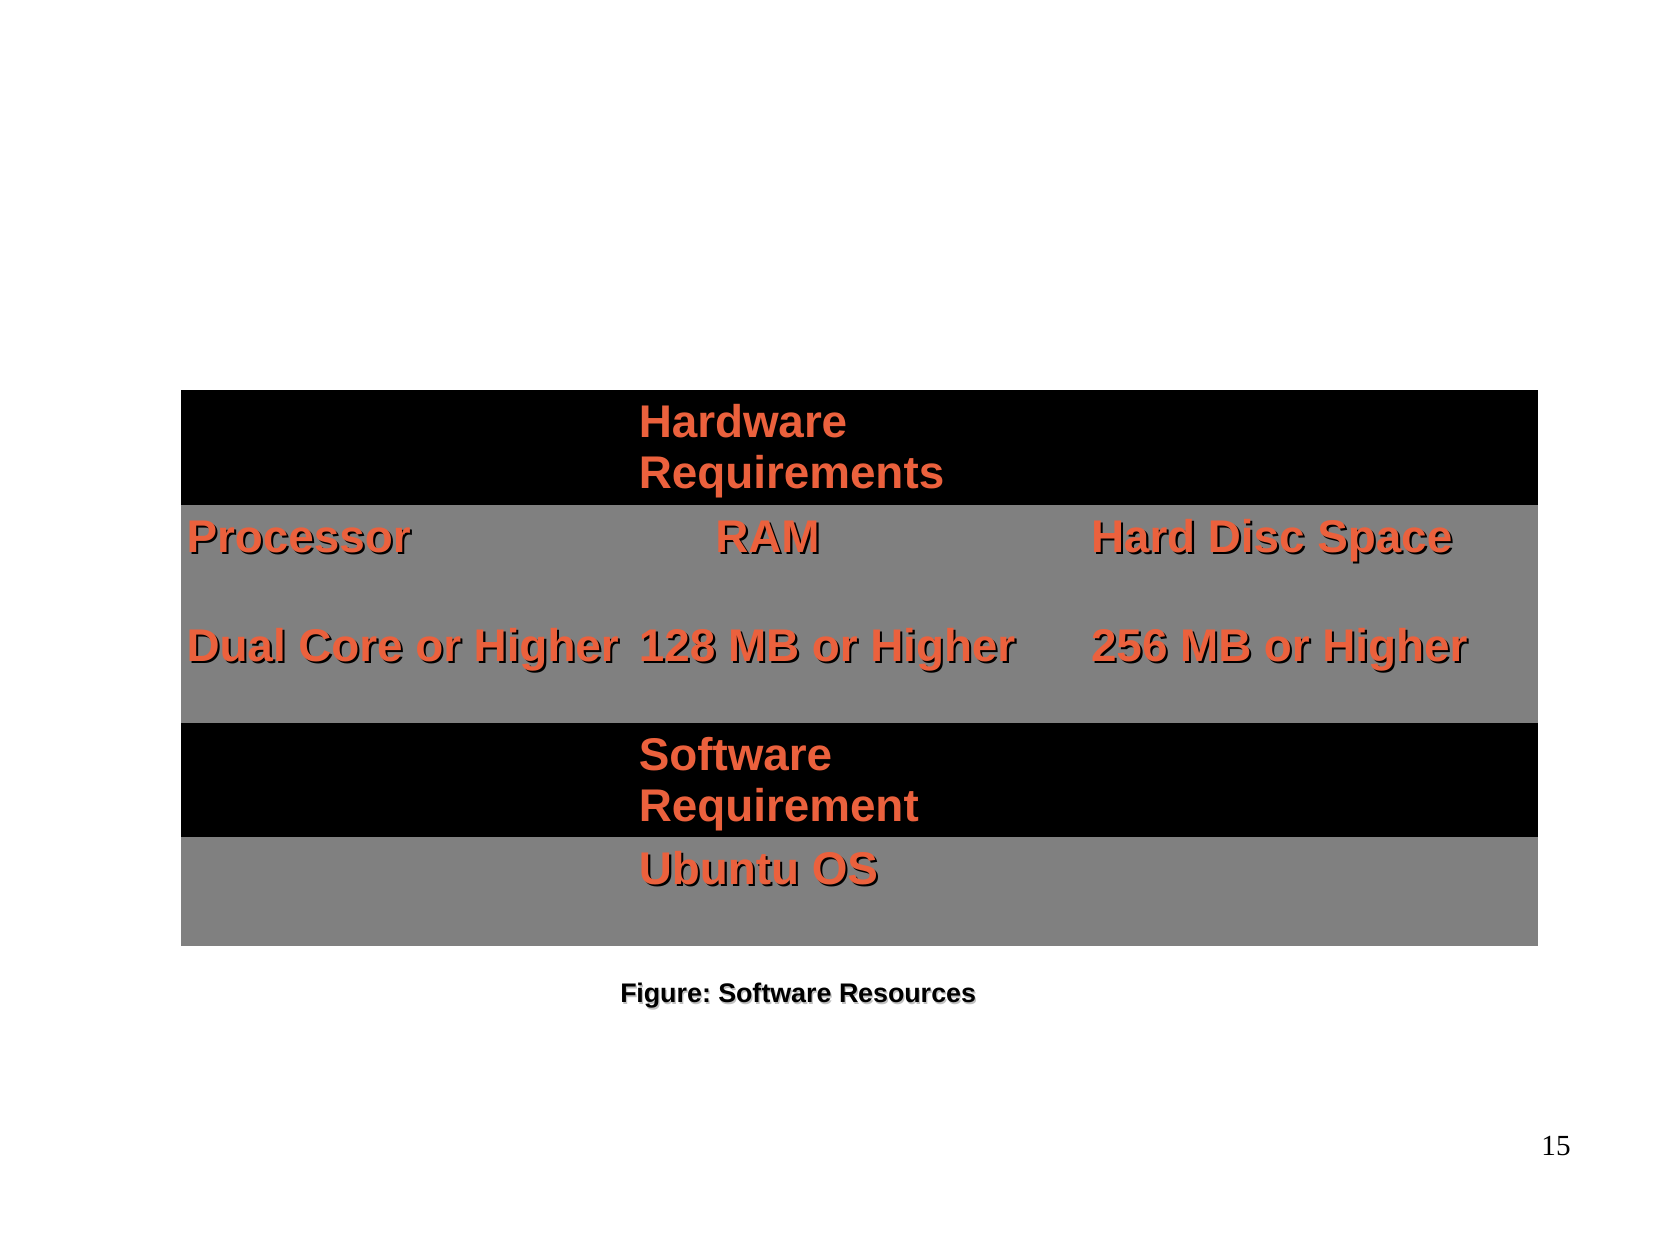

#
 Figure: Software Resources
| | Hardware Requirements | |
| --- | --- | --- |
| Processor | RAM | Hard Disc Space |
| Dual Core or Higher | 128 MB or Higher | 256 MB or Higher |
| | Software Requirement | |
| | Ubuntu OS | |
15